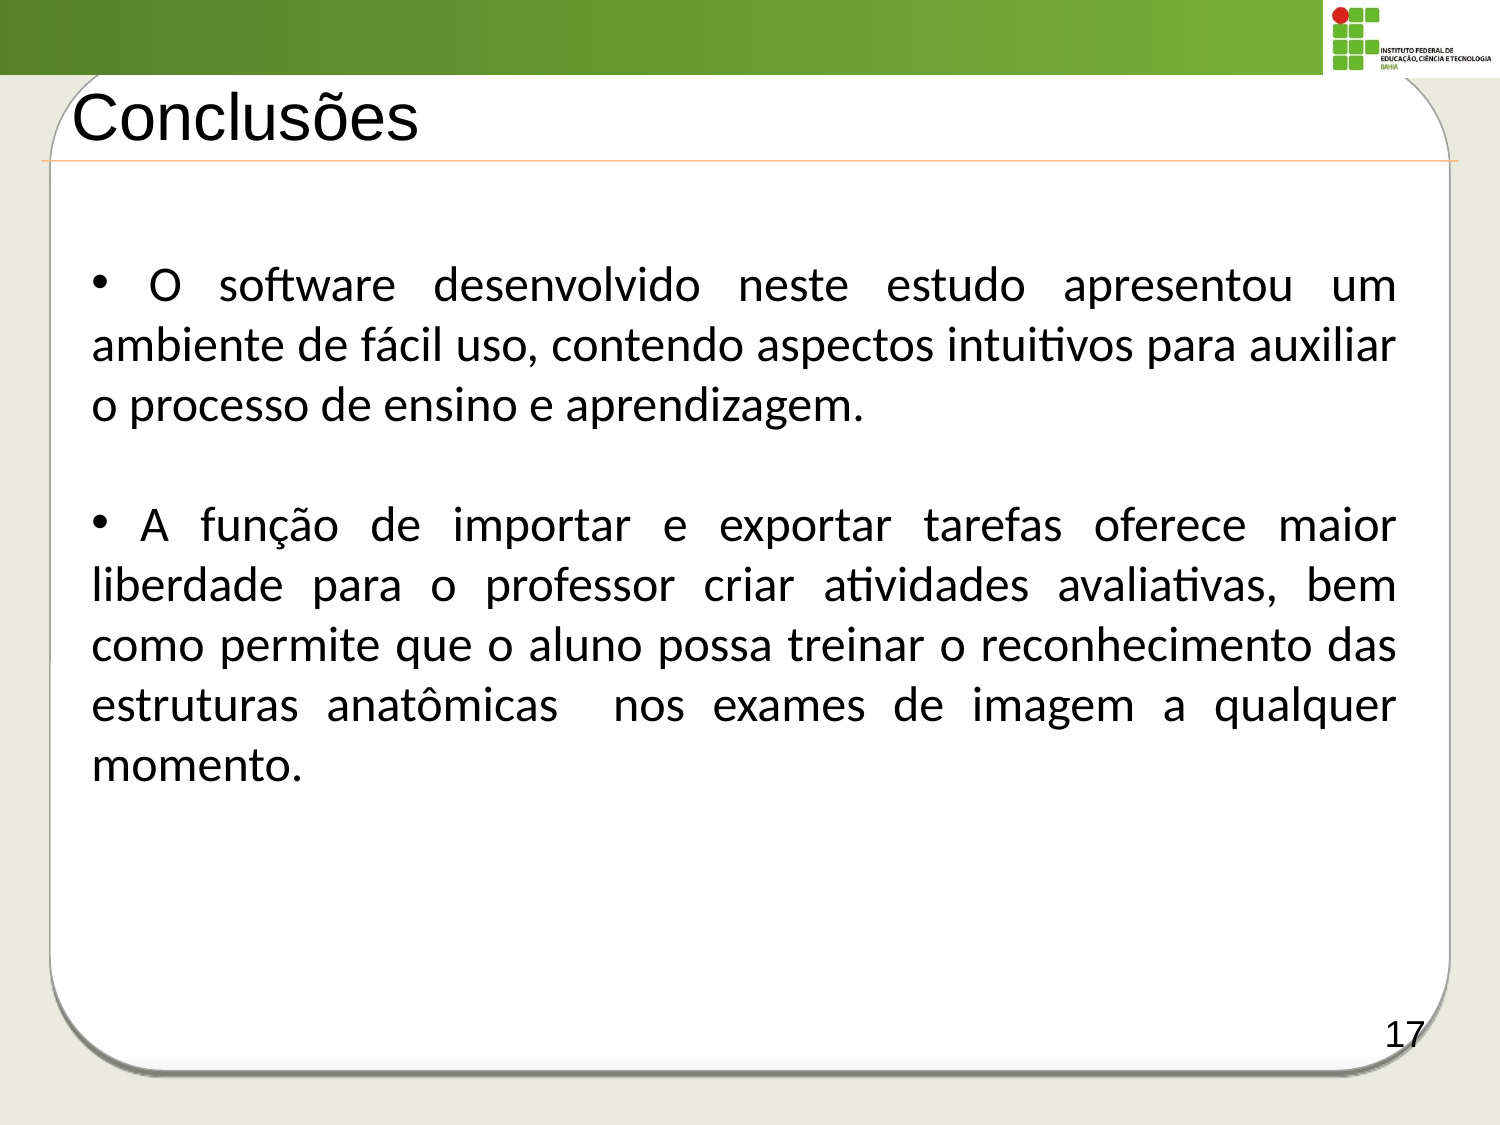

Conclusões
 O software desenvolvido neste estudo apresentou um ambiente de fácil uso, contendo aspectos intuitivos para auxiliar o processo de ensino e aprendizagem.
 A função de importar e exportar tarefas oferece maior liberdade para o professor criar atividades avaliativas, bem como permite que o aluno possa treinar o reconhecimento das estruturas anatômicas nos exames de imagem a qualquer momento.